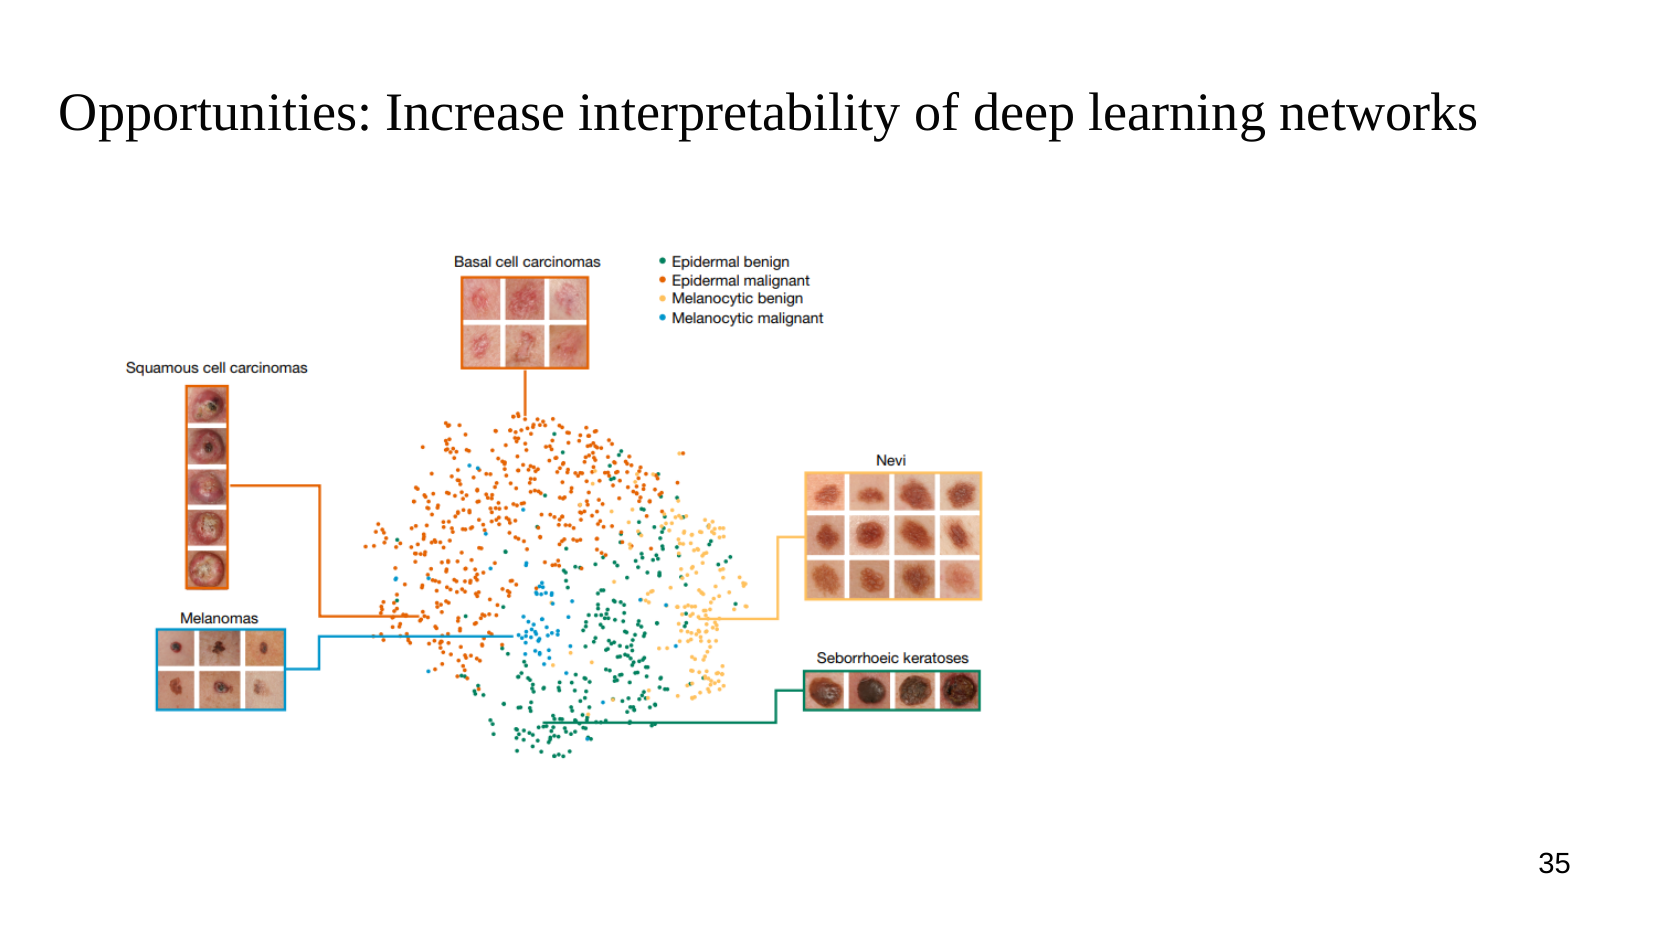

# Opportunities: Increase interpretability of deep learning networks
35